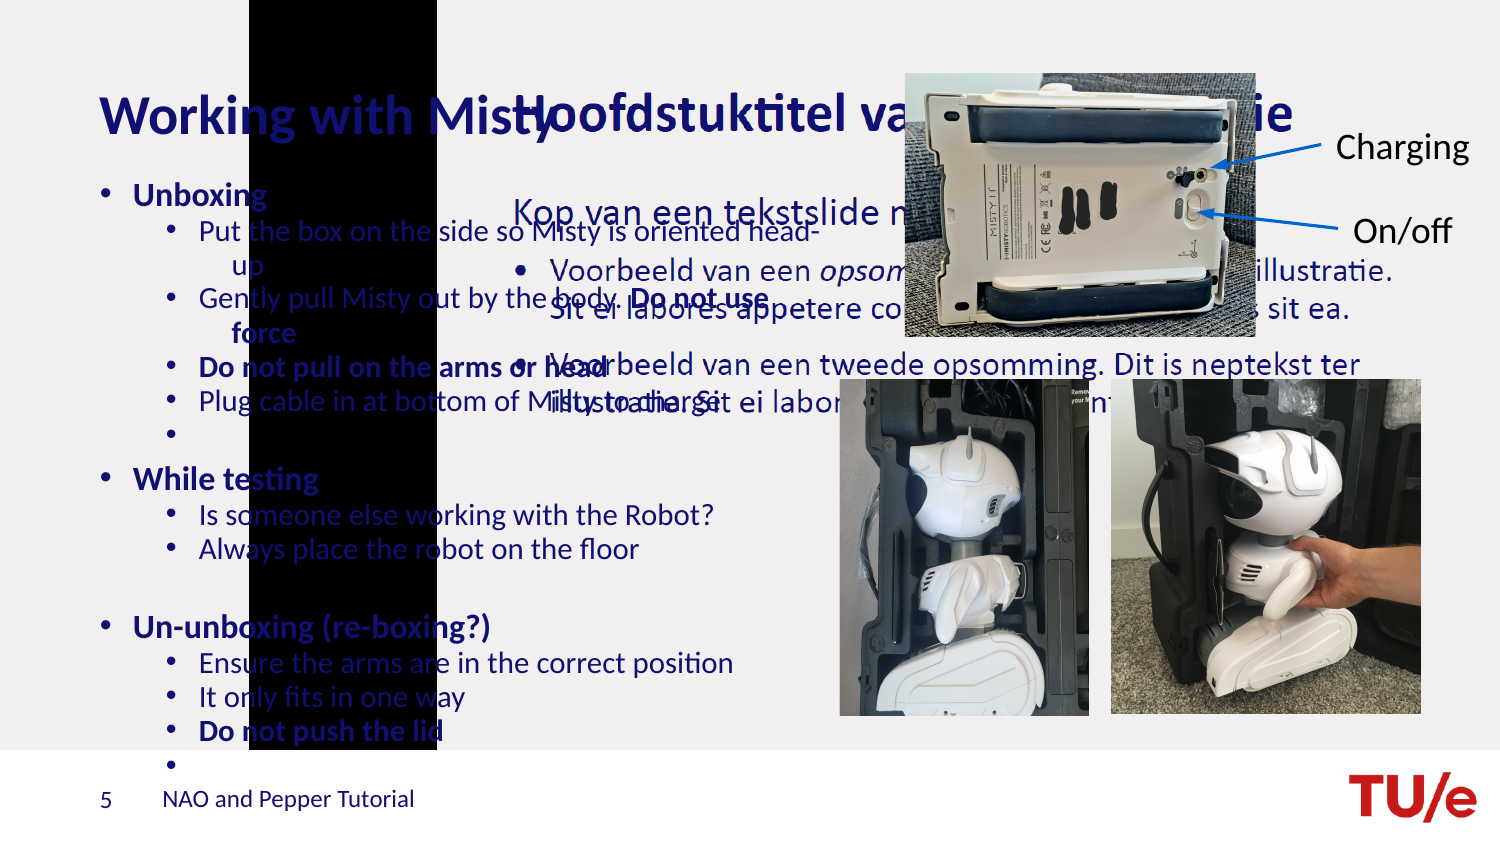

# Working with Misty
Charging
Unboxing
Put the box on the side so Misty is oriented head-up
Gently pull Misty out by the body. Do not use force
Do not pull on the arms or head
Plug cable in at bottom of Misty to charge
While testing
Is someone else working with the Robot?
Always place the robot on the floor
Un-unboxing (re-boxing?)
Ensure the arms are in the correct position
It only fits in one way
Do not push the lid
On/off
NAO and Pepper Tutorial